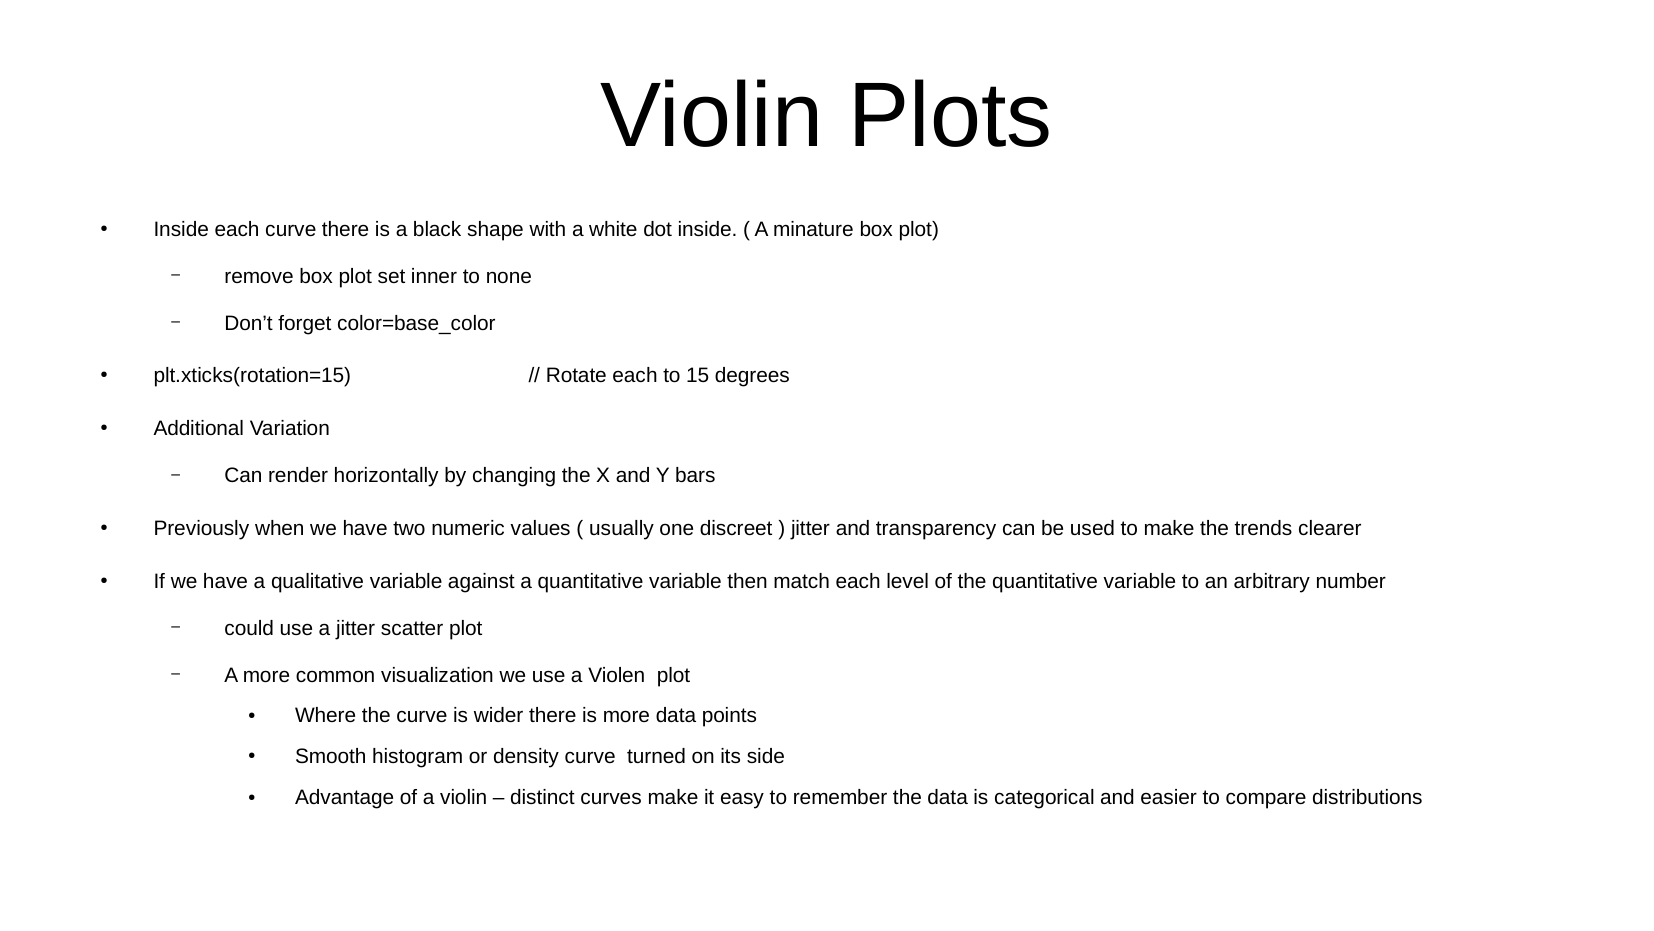

# Violin Plots
Inside each curve there is a black shape with a white dot inside. ( A minature box plot)
remove box plot set inner to none
Don’t forget color=base_color
plt.xticks(rotation=15)			// Rotate each to 15 degrees
Additional Variation
Can render horizontally by changing the X and Y bars
Previously when we have two numeric values ( usually one discreet ) jitter and transparency can be used to make the trends clearer
If we have a qualitative variable against a quantitative variable then match each level of the quantitative variable to an arbitrary number
could use a jitter scatter plot
A more common visualization we use a Violen plot
Where the curve is wider there is more data points
Smooth histogram or density curve turned on its side
Advantage of a violin – distinct curves make it easy to remember the data is categorical and easier to compare distributions